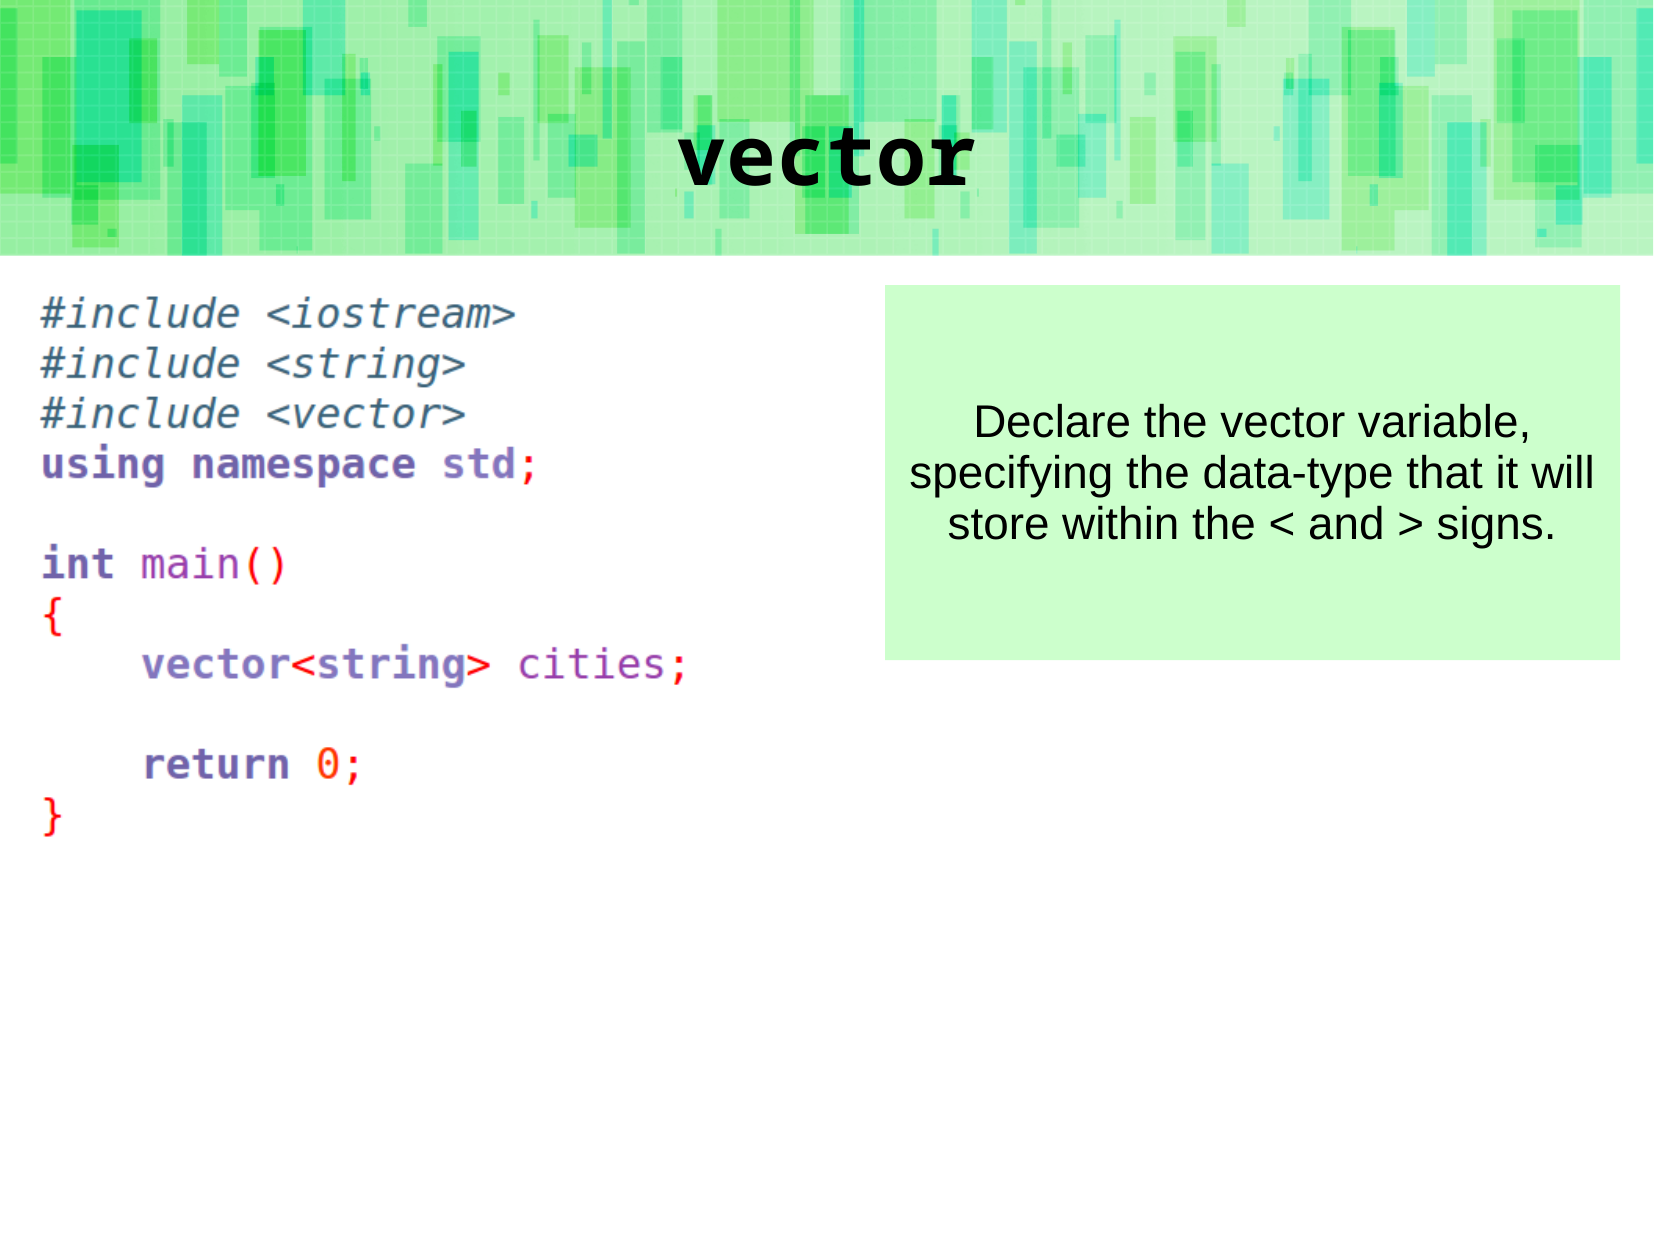

# vector
Declare the vector variable, specifying the data-type that it will store within the < and > signs.